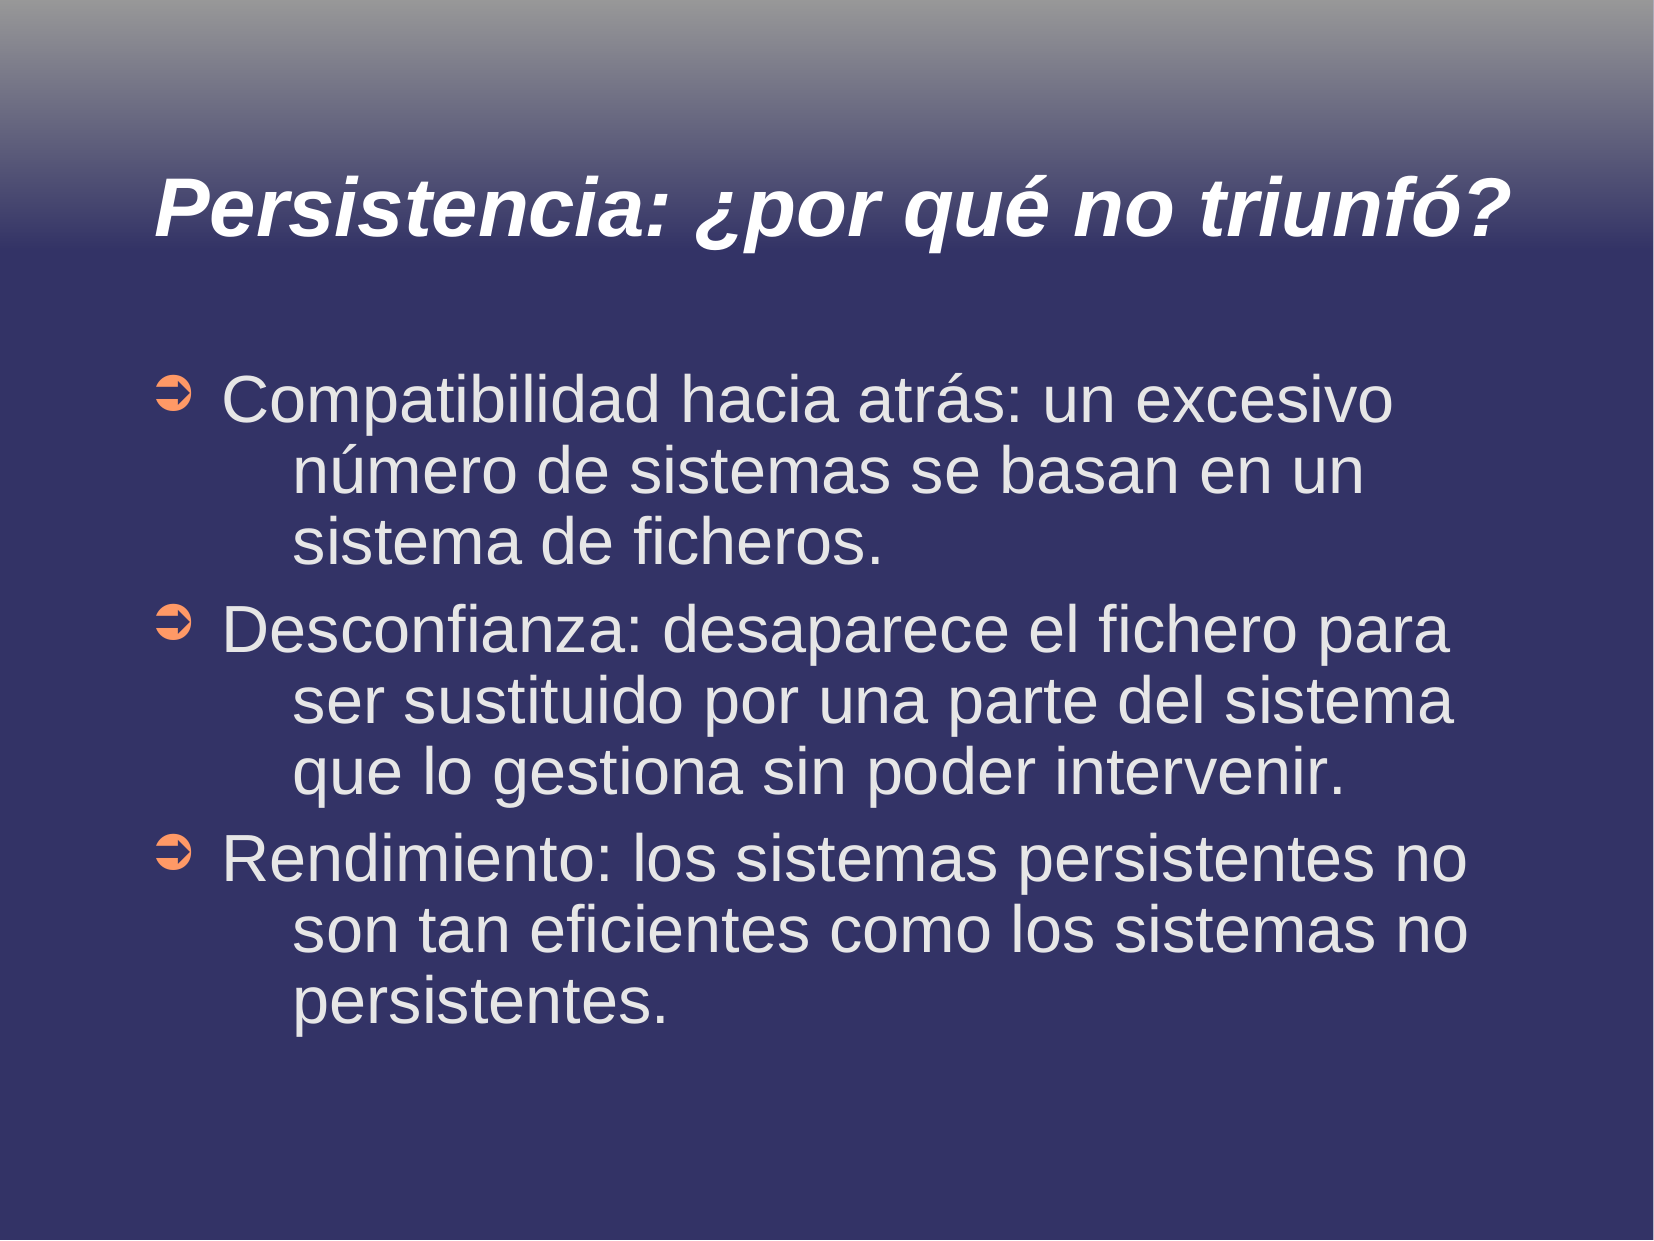

# Persistencia: ¿por qué no triunfó?
Compatibilidad hacia atrás: un excesivo número de sistemas se basan en un sistema de ficheros.
Desconfianza: desaparece el fichero para ser sustituido por una parte del sistema que lo gestiona sin poder intervenir.
Rendimiento: los sistemas persistentes no son tan eficientes como los sistemas no persistentes.